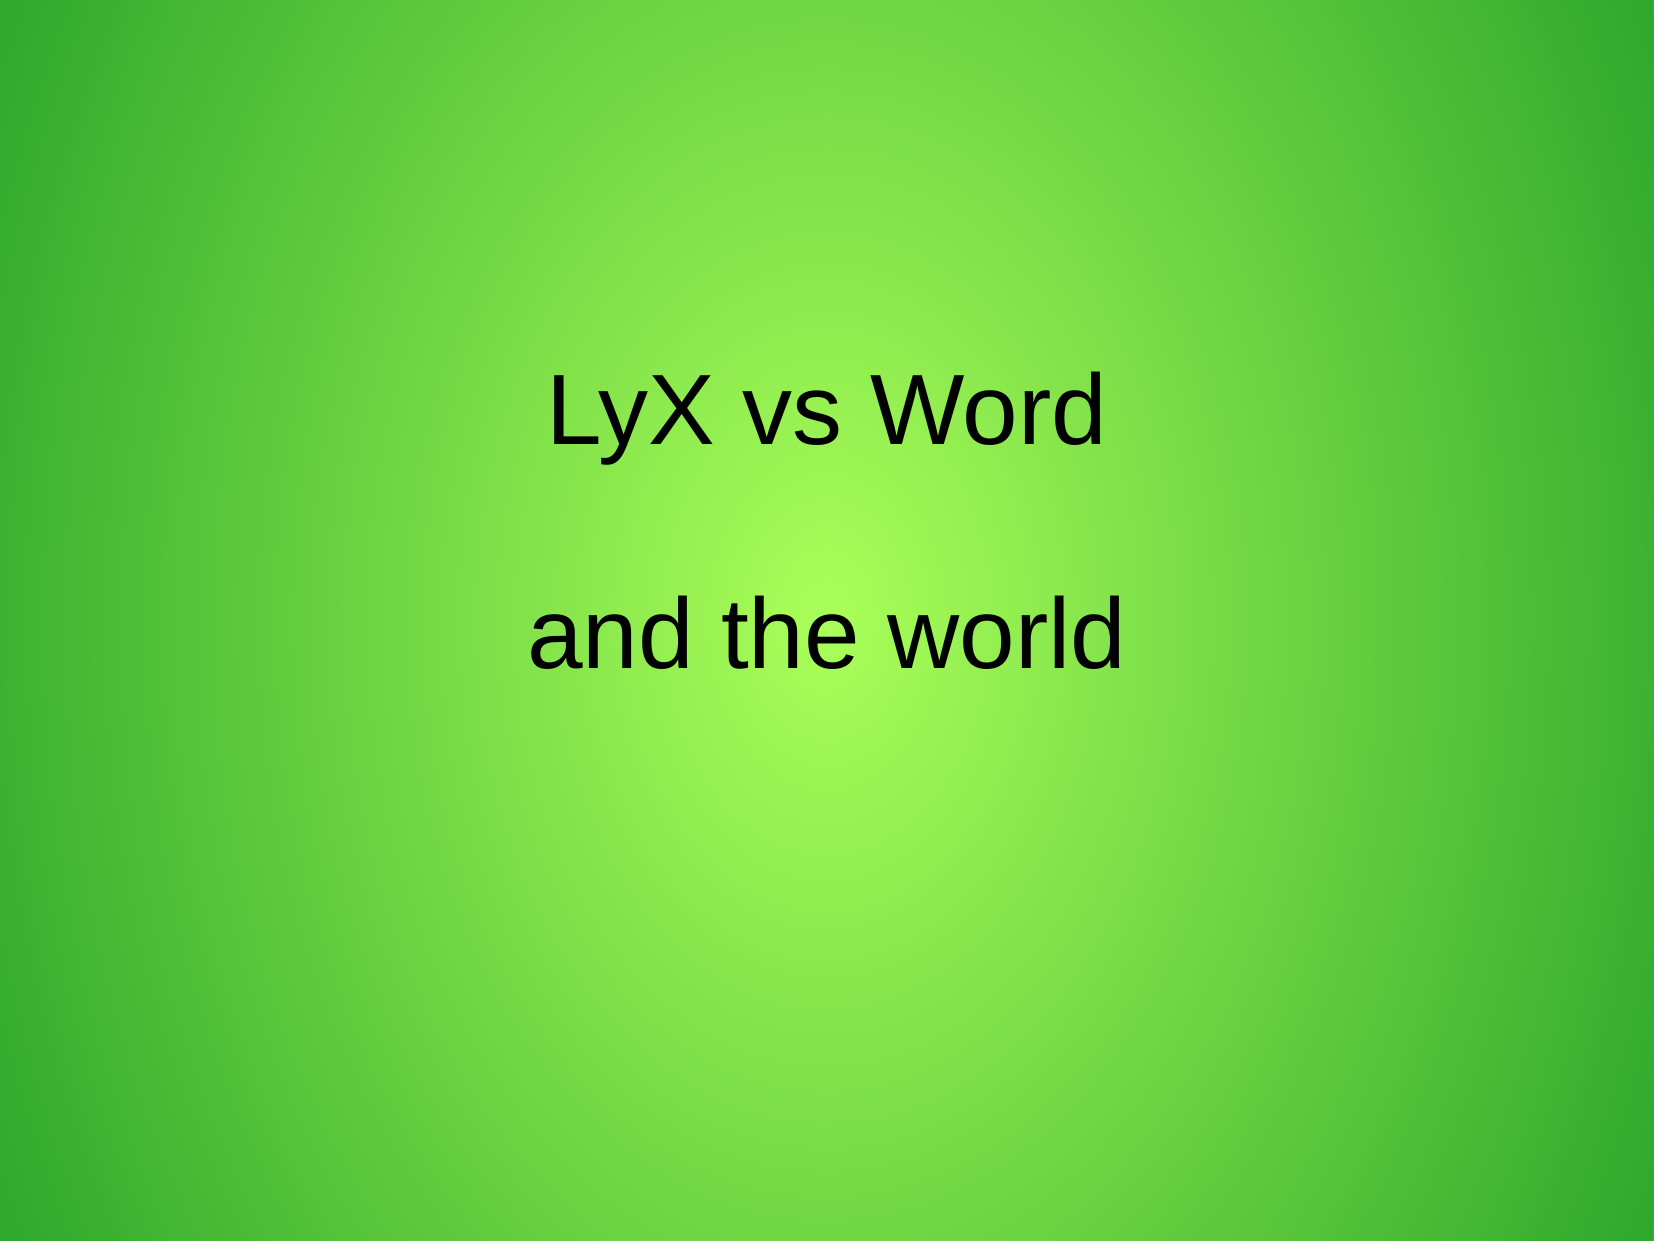

# LyX vs Word
and the world